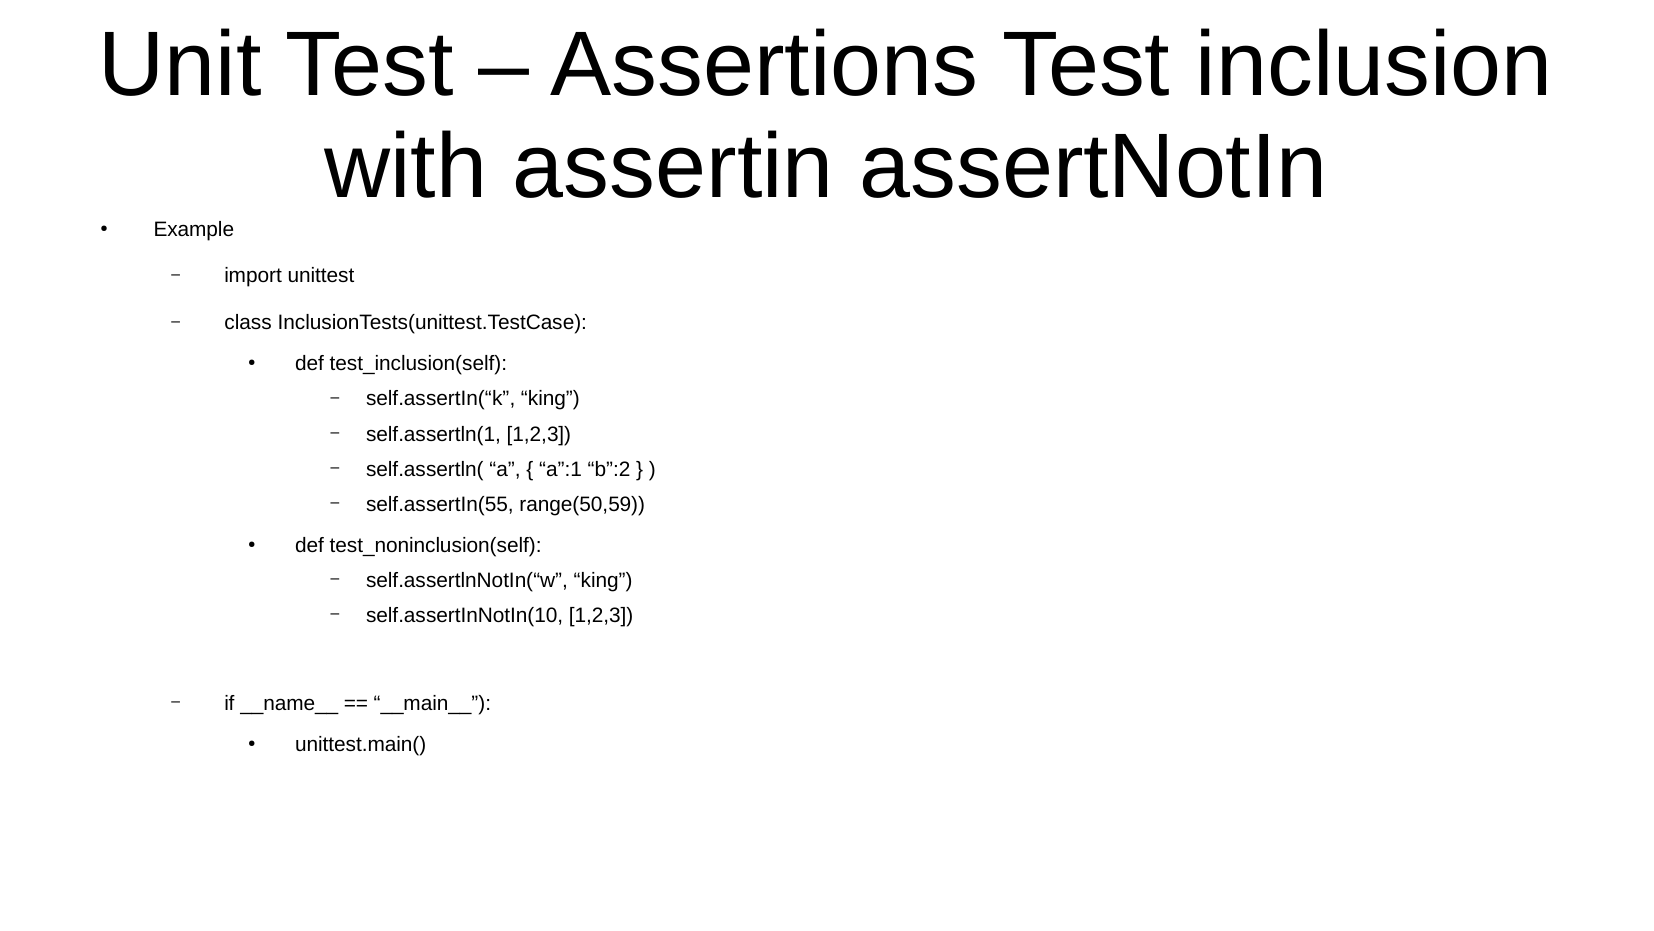

# Unit Test – Assertions Test inclusion with assertin assertNotIn
Example
import unittest
class InclusionTests(unittest.TestCase):
def test_inclusion(self):
self.assertIn(“k”, “king”)
self.assertln(1, [1,2,3])
self.assertln( “a”, { “a”:1 “b”:2 } )
self.assertIn(55, range(50,59))
def test_noninclusion(self):
self.assertlnNotIn(“w”, “king”)
self.assertInNotIn(10, [1,2,3])
if __name__ == “__main__”):
unittest.main()